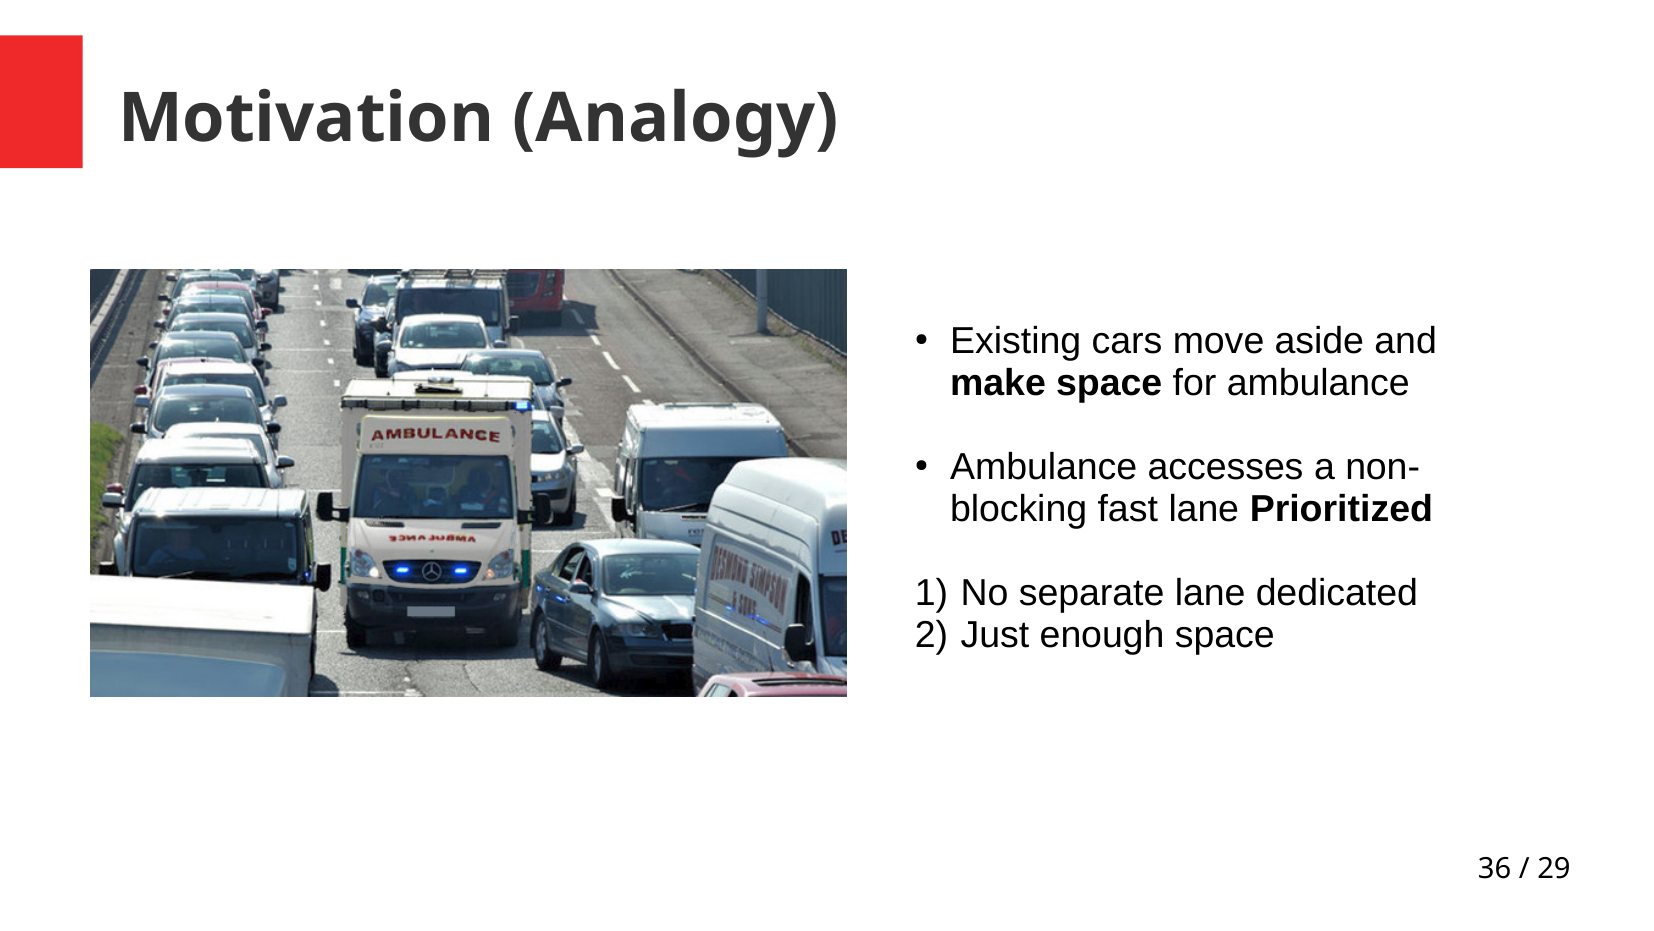

# Motivation (Analogy)
Existing cars move aside and make space for ambulance
Ambulance accesses a non-blocking fast lane Prioritized
 No separate lane dedicated
 Just enough space
36